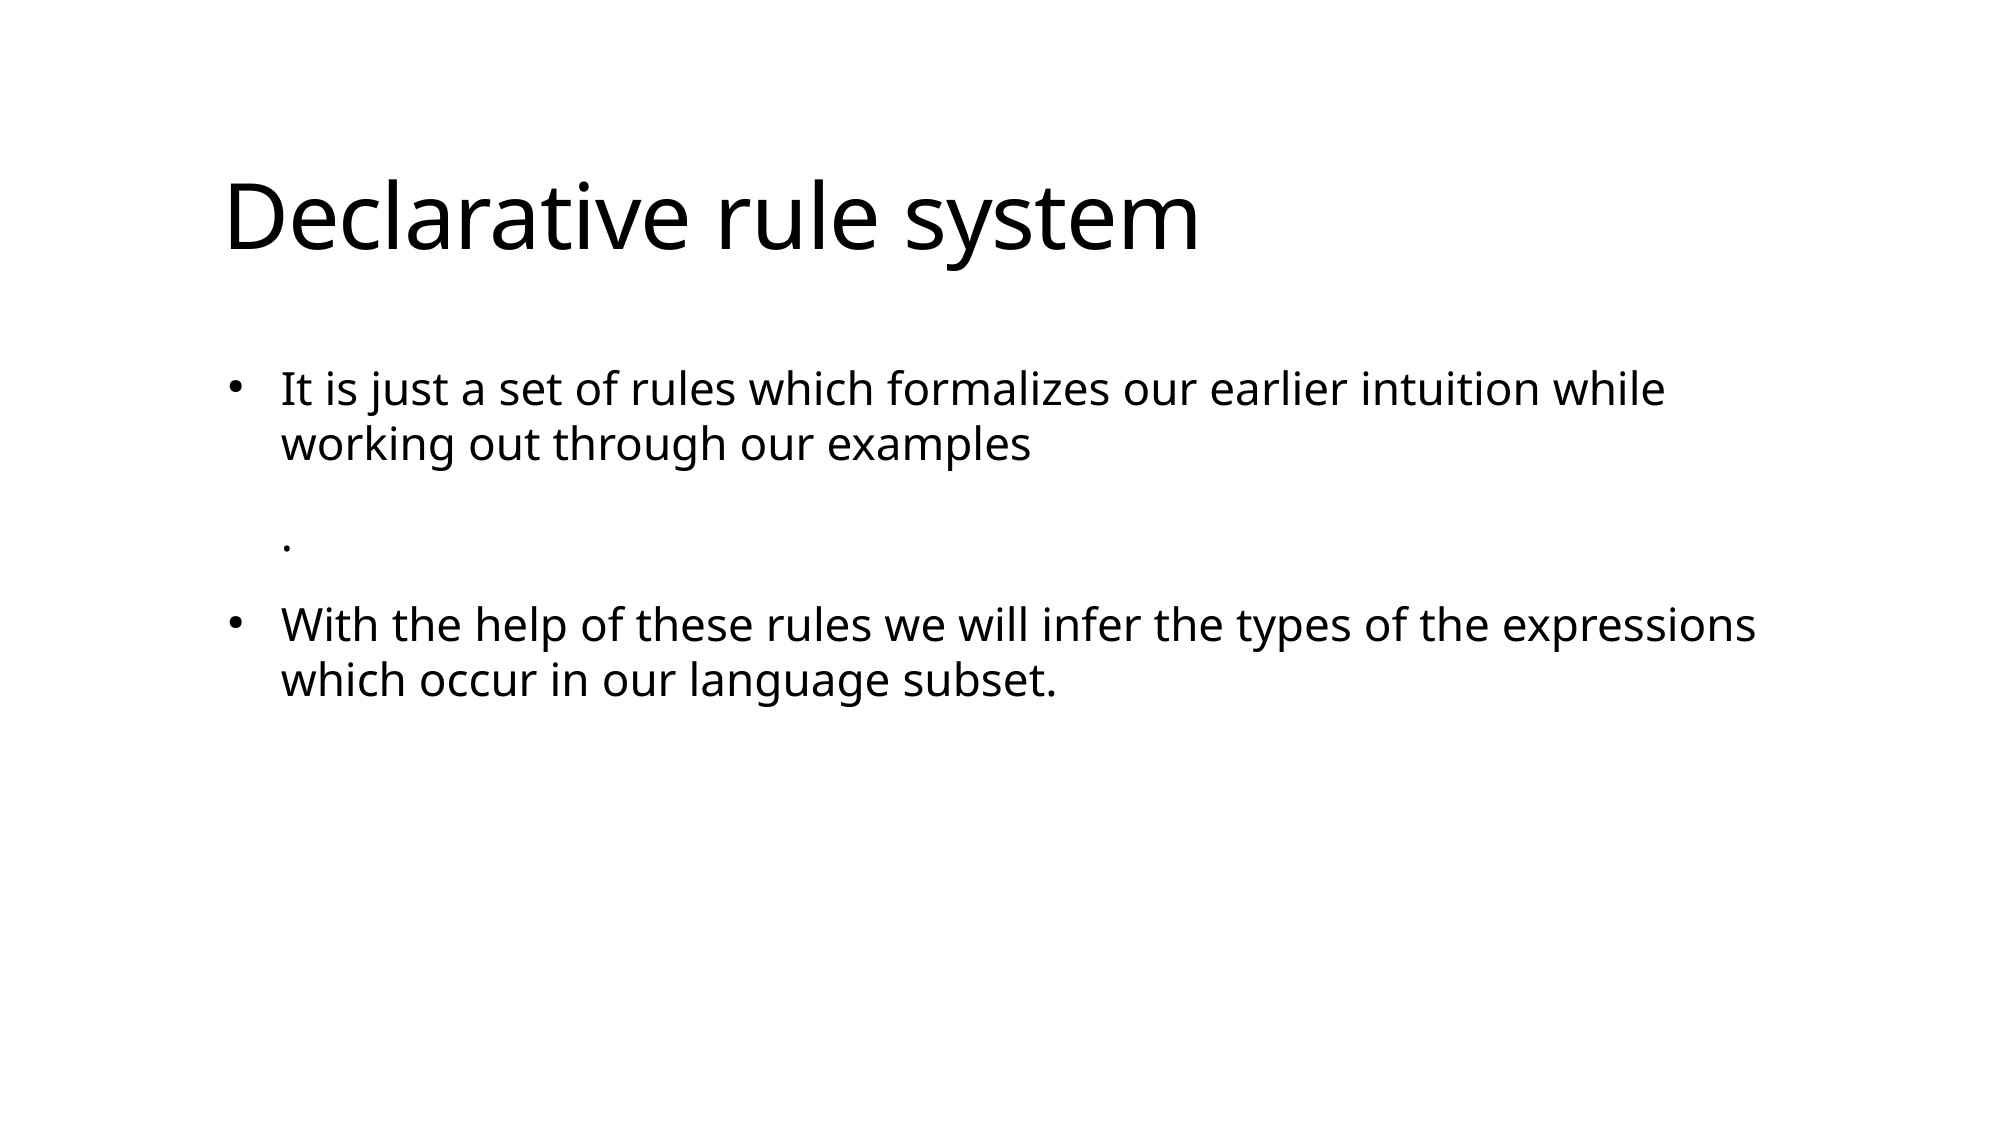

# Declarative rule system
It is just a set of rules which formalizes our earlier intuition while working out through our examples
.
With the help of these rules we will infer the types of the expressions which occur in our language subset.